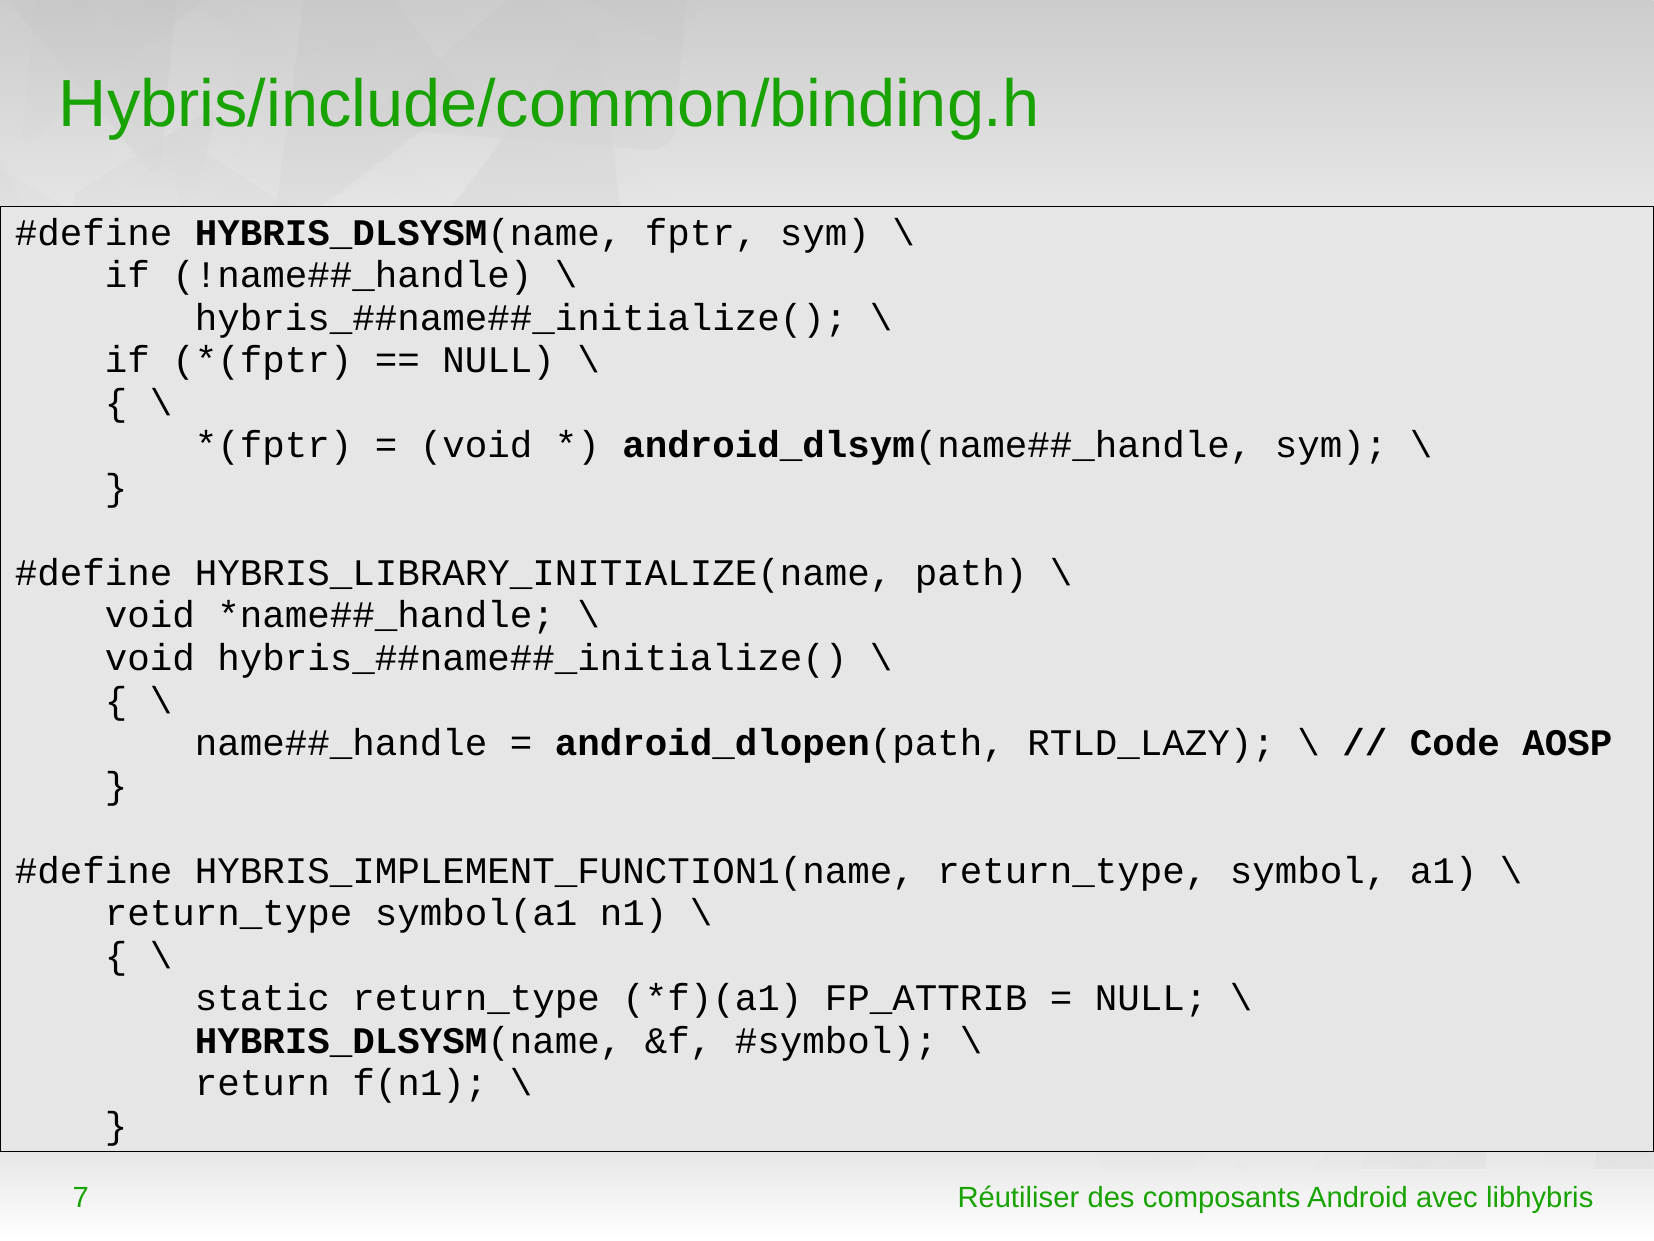

# Hybris/include/common/binding.h
#define HYBRIS_DLSYSM(name, fptr, sym) \
 if (!name##_handle) \
 hybris_##name##_initialize(); \
 if (*(fptr) == NULL) \
 { \
 *(fptr) = (void *) android_dlsym(name##_handle, sym); \
 }
#define HYBRIS_LIBRARY_INITIALIZE(name, path) \
 void *name##_handle; \
 void hybris_##name##_initialize() \
 { \
 name##_handle = android_dlopen(path, RTLD_LAZY); \ // Code AOSP
 }
#define HYBRIS_IMPLEMENT_FUNCTION1(name, return_type, symbol, a1) \
 return_type symbol(a1 n1) \
 { \
 static return_type (*f)(a1) FP_ATTRIB = NULL; \
 HYBRIS_DLSYSM(name, &f, #symbol); \
 return f(n1); \
 }
7
Réutiliser des composants Android avec libhybris